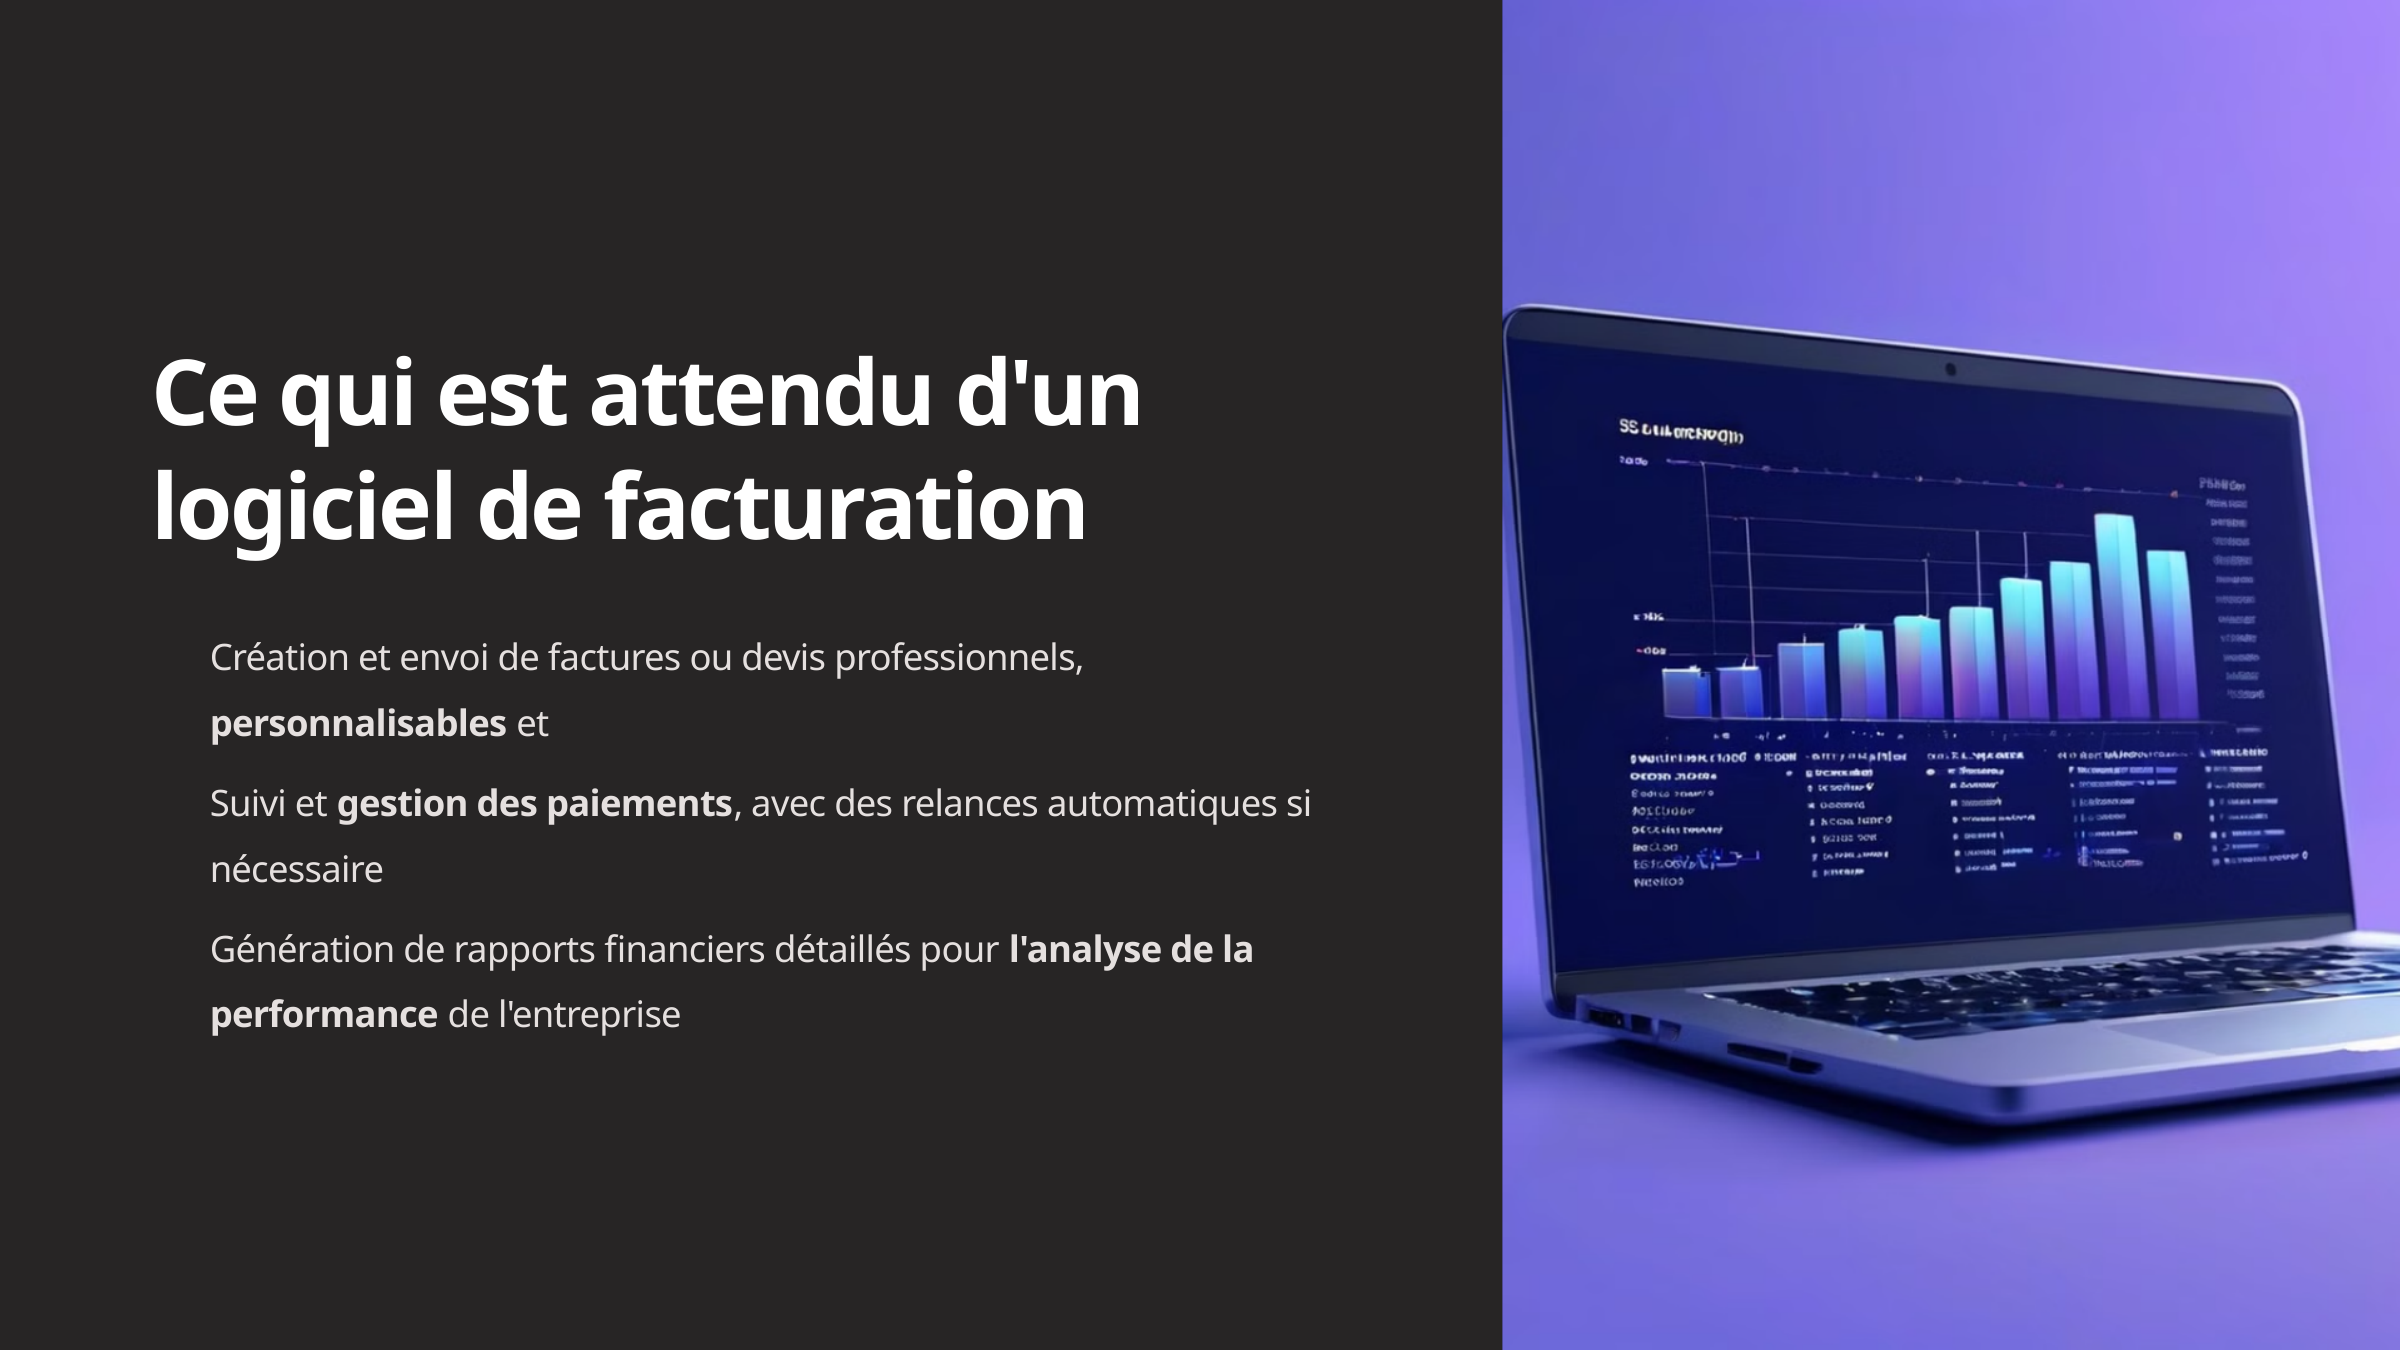

Ce qui est attendu d'un logiciel de facturation
Création et envoi de factures ou devis professionnels, personnalisables et
Suivi et gestion des paiements, avec des relances automatiques si nécessaire
Génération de rapports financiers détaillés pour l'analyse de la performance de l'entreprise